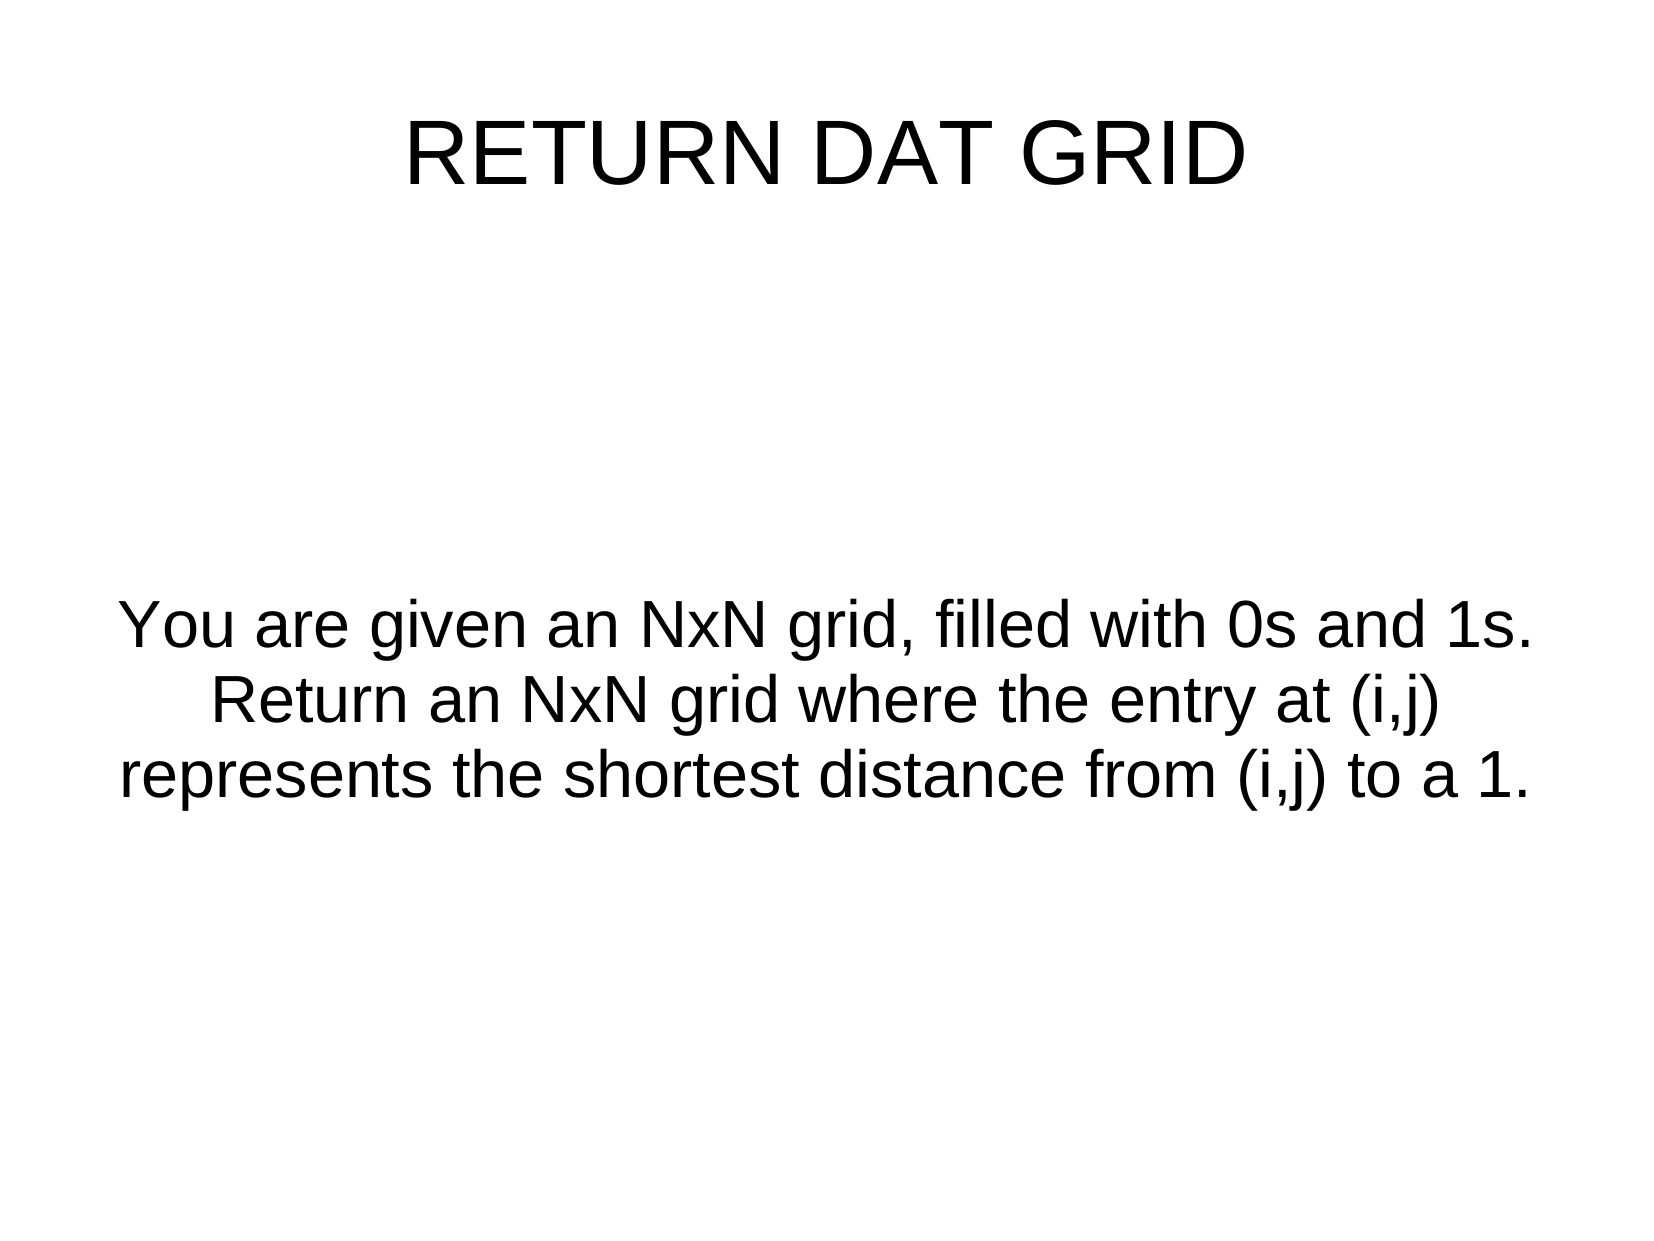

# RETURN DAT GRID
You are given an NxN grid, filled with 0s and 1s. Return an NxN grid where the entry at (i,j) represents the shortest distance from (i,j) to a 1.